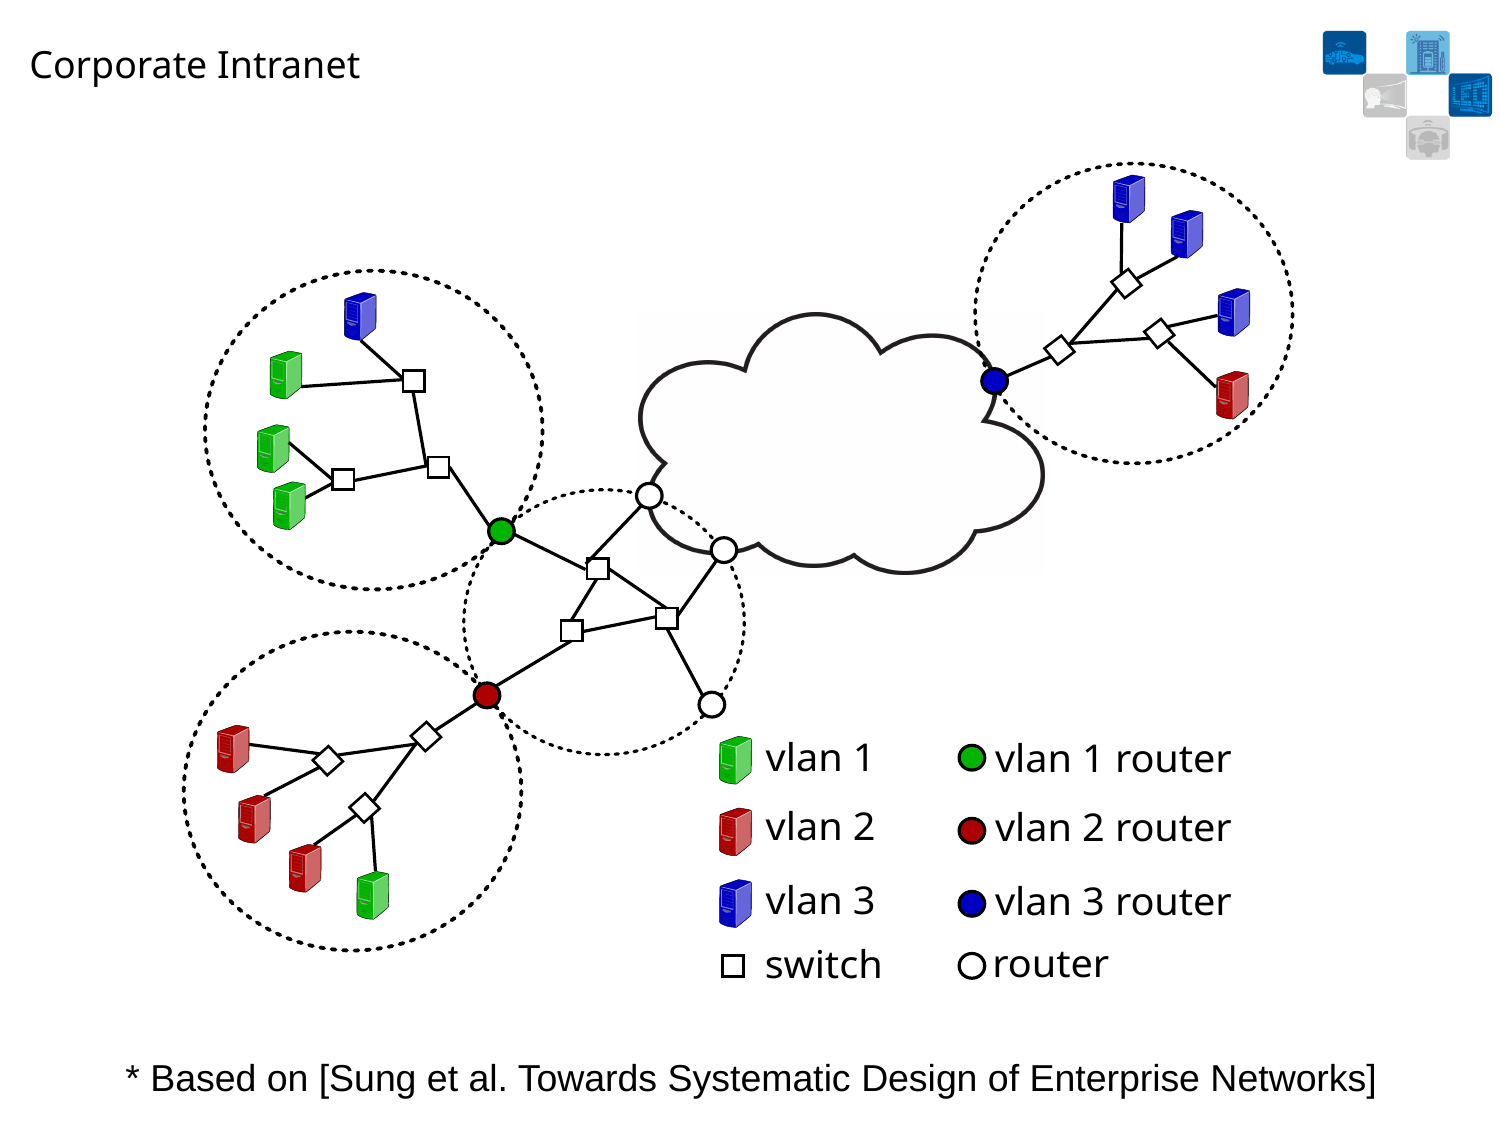

# Corporate Intranet
* Based on [Sung et al. Towards Systematic Design of Enterprise Networks]